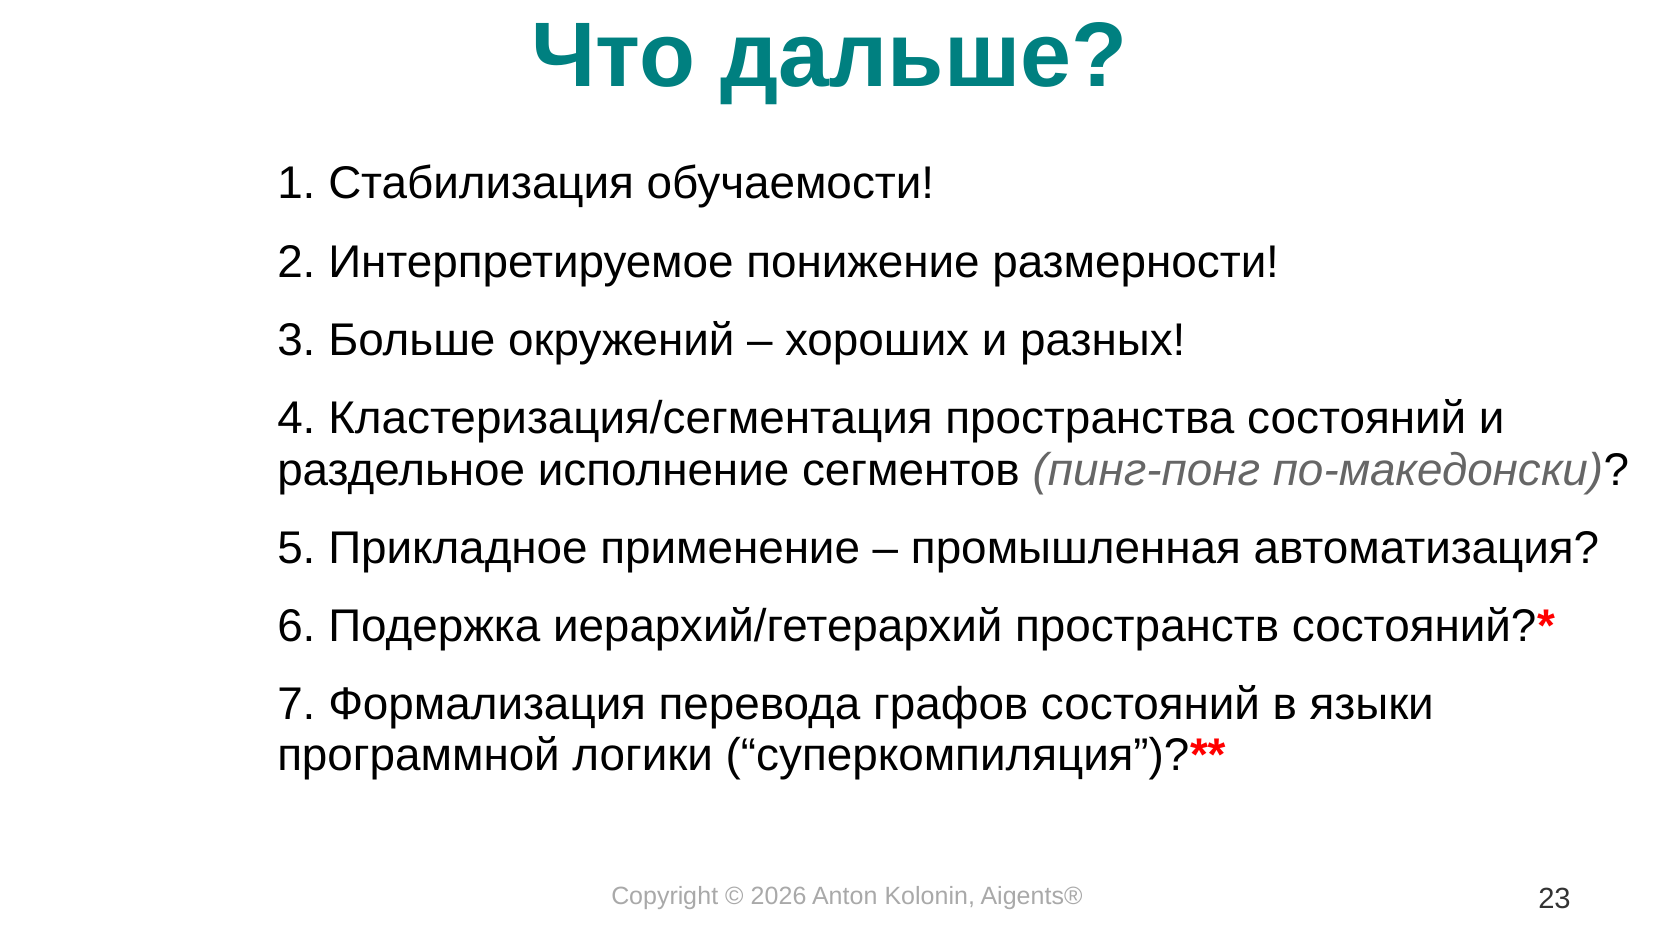

Что дальше?
1. Стабилизация обучаемости!
2. Интерпретируемое понижение размерности!
3. Больше окружений – хороших и разных!
4. Кластеризация/сегментация пространства состояний и раздельное исполнение сегментов (пинг-понг по-македонски)?
5. Прикладное применение – промышленная автоматизация?
6. Подержка иерархий/гетерархий пространств состояний?*
7. Формализация перевода графов состояний в языки программной логики (“суперкомпиляция”)?**
Copyright © 2026 Anton Kolonin, Aigents®
23